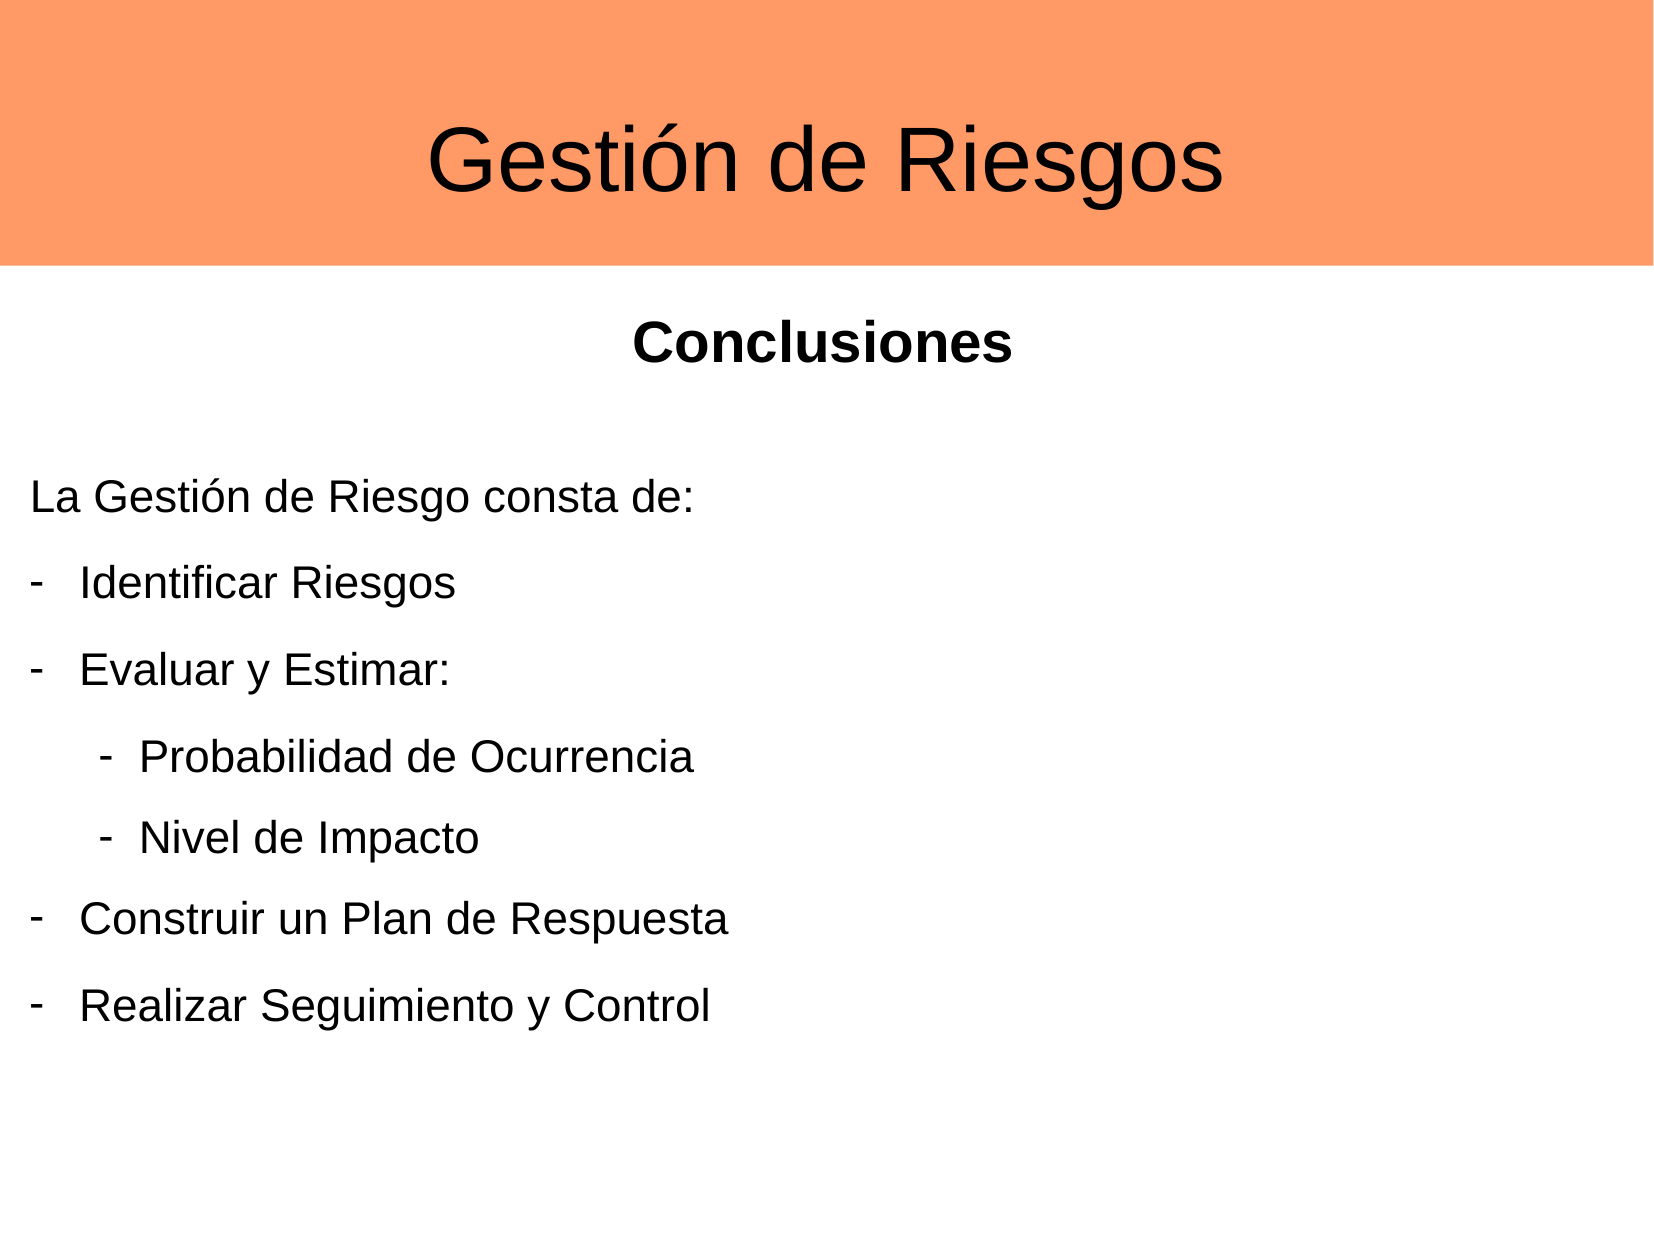

Gestión de Riesgos
Conclusiones
La Gestión de Riesgo consta de:
Identificar Riesgos
Evaluar y Estimar:
Probabilidad de Ocurrencia
Nivel de Impacto
Construir un Plan de Respuesta
Realizar Seguimiento y Control